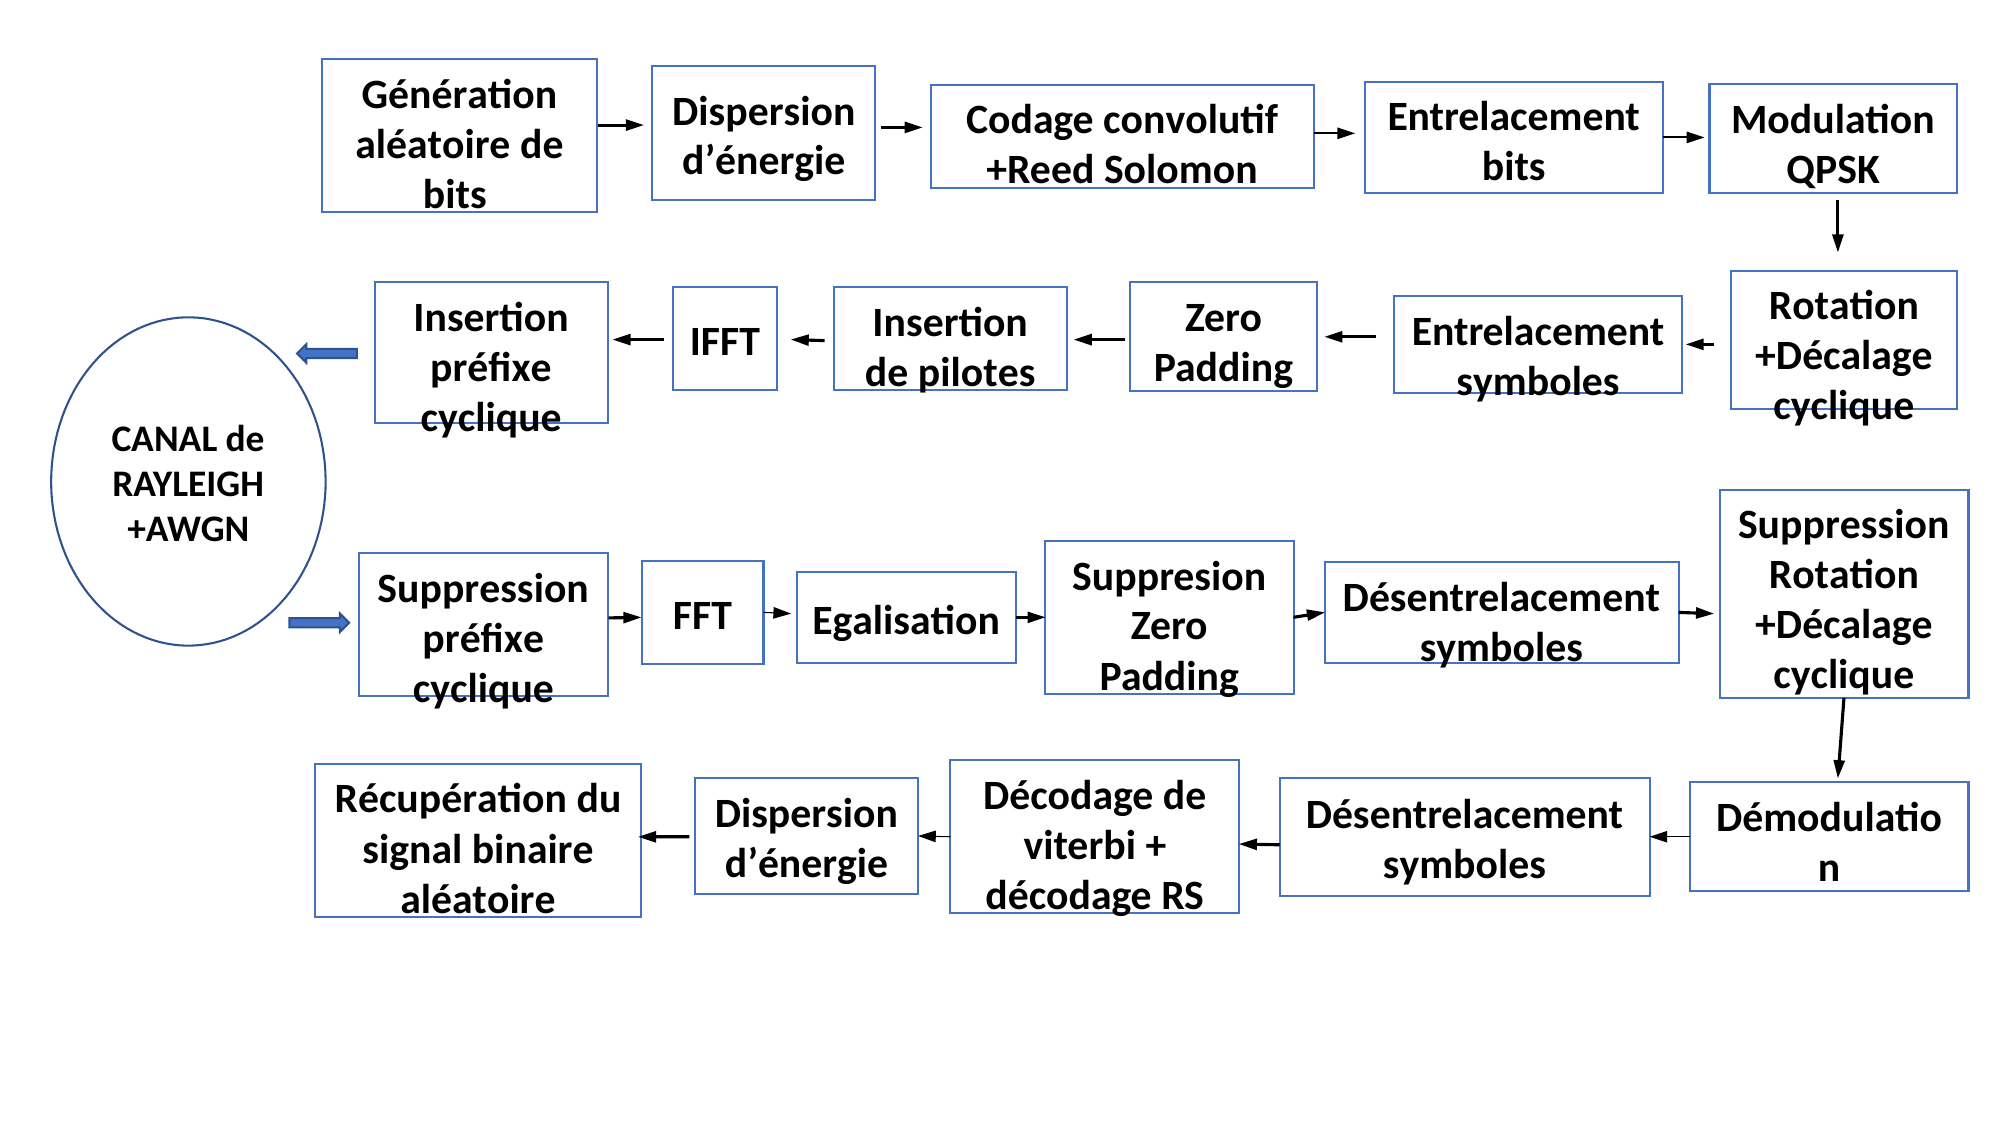

Génération aléatoire de bits
Dispersion d’énergie
Entrelacement bits
Modulation QPSK
Codage convolutif +Reed Solomon
Rotation
+Décalage cyclique
Zero Padding
Insertion préfixe cyclique
IFFT
Insertion de pilotes
Entrelacement symboles
CANAL de RAYLEIGH+AWGN
Suppression
Rotation
+Décalage cyclique
Suppresion
Zero Padding
Suppression préfixe cyclique
FFT
Désentrelacement
symboles
Egalisation
Décodage de viterbi + décodage RS
Récupération du signal binaire aléatoire
Dispersion d’énergie
Désentrelacement
symboles
Démodulation